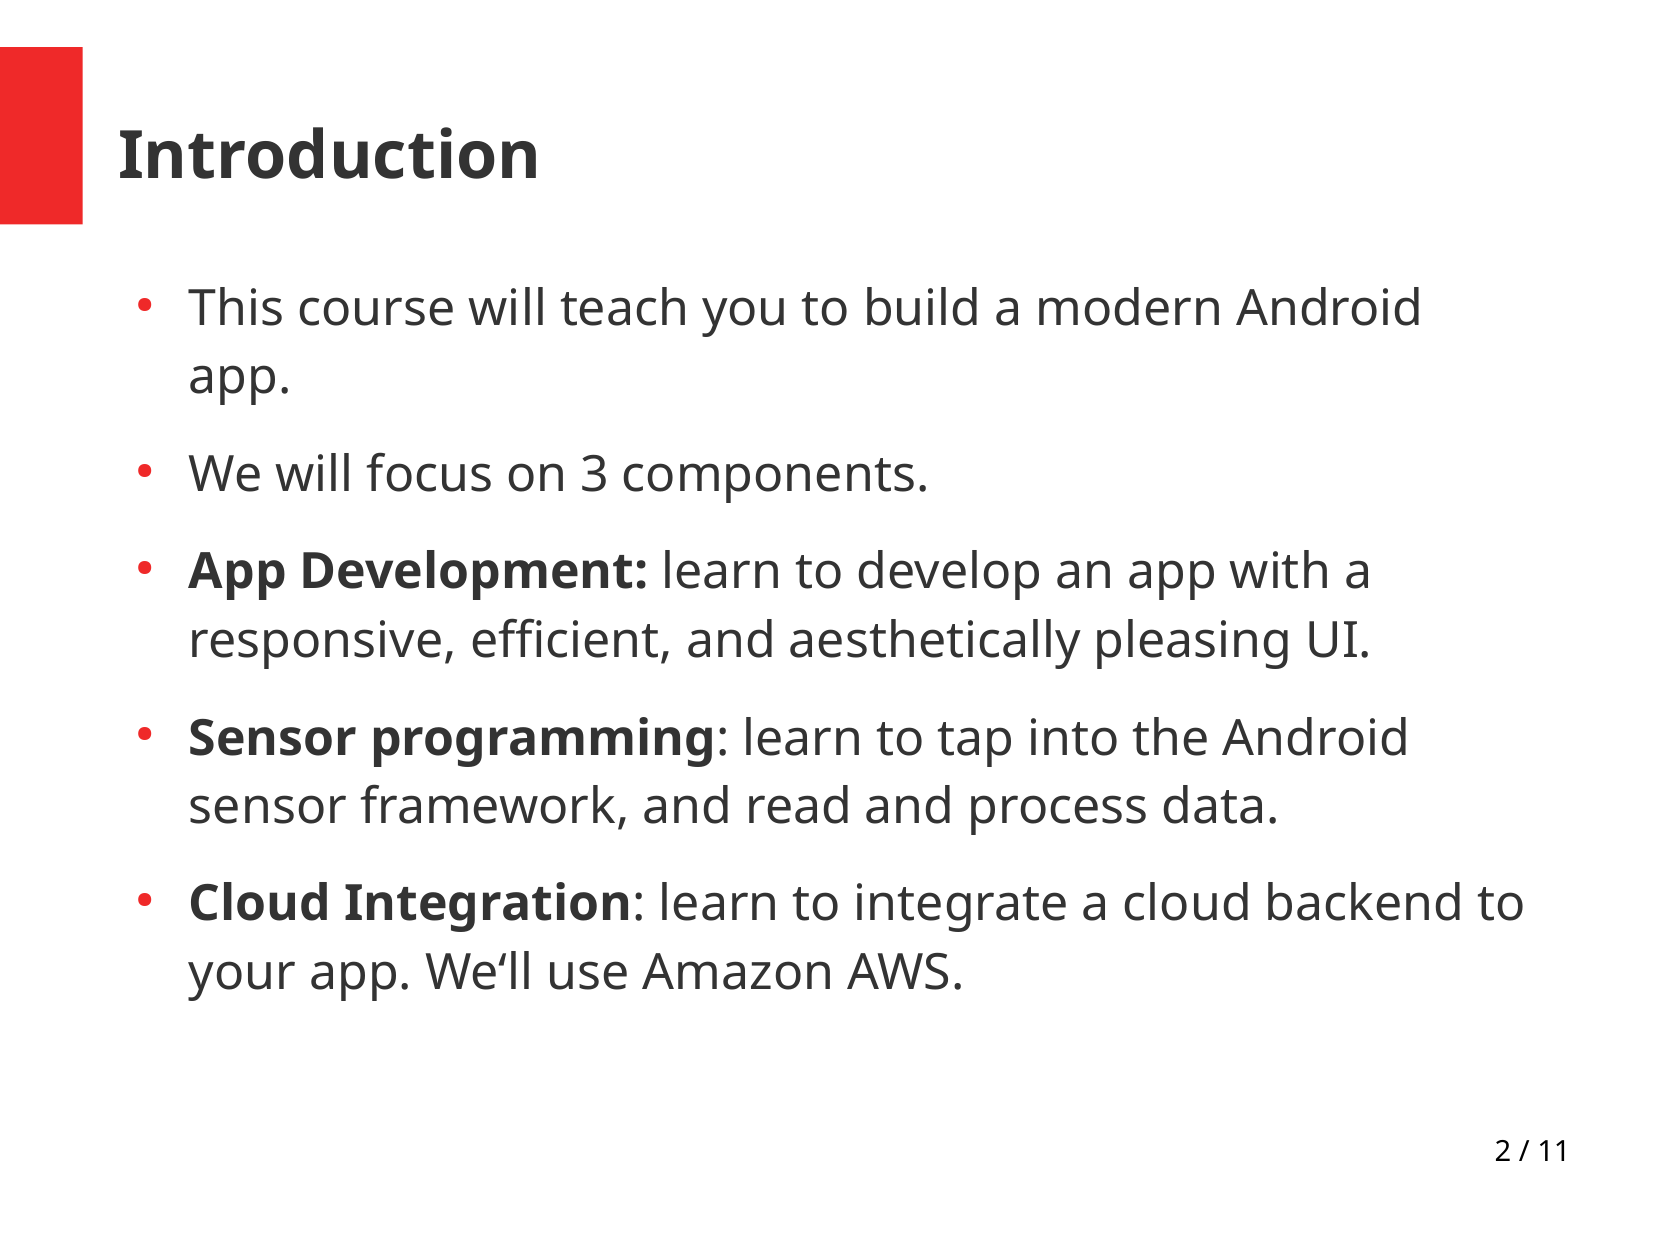

# Introduction
This course will teach you to build a modern Android app.
We will focus on 3 components.
App Development: learn to develop an app with a responsive, efficient, and aesthetically pleasing UI.
Sensor programming: learn to tap into the Android sensor framework, and read and process data.
Cloud Integration: learn to integrate a cloud backend to your app. We‘ll use Amazon AWS.
2